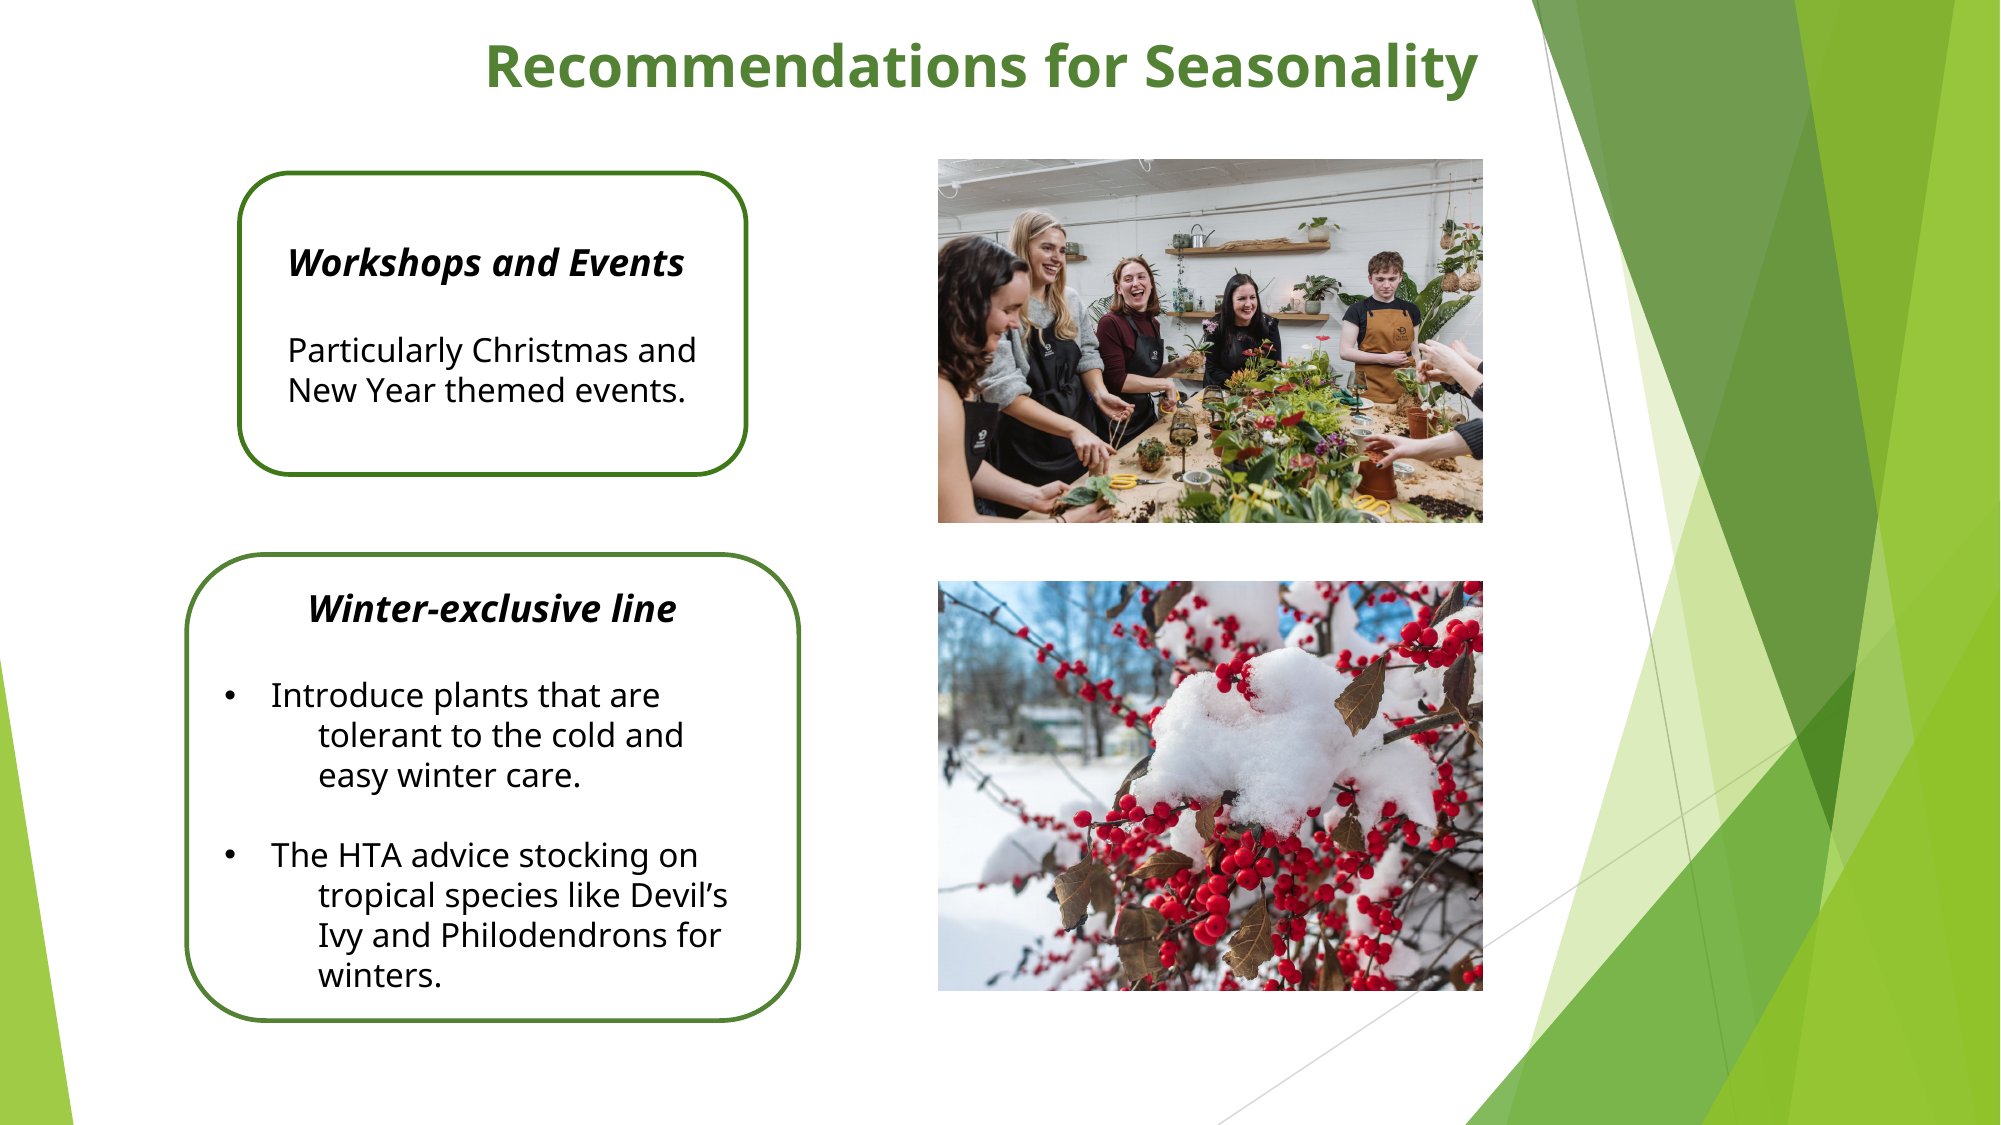

# Recommendations for Seasonality
Workshops and Events
Particularly Christmas and New Year themed events.
Winter-exclusive line
Introduce plants that are tolerant to the cold and easy winter care.
The HTA advice stocking on tropical species like Devil’s Ivy and Philodendrons for winters.